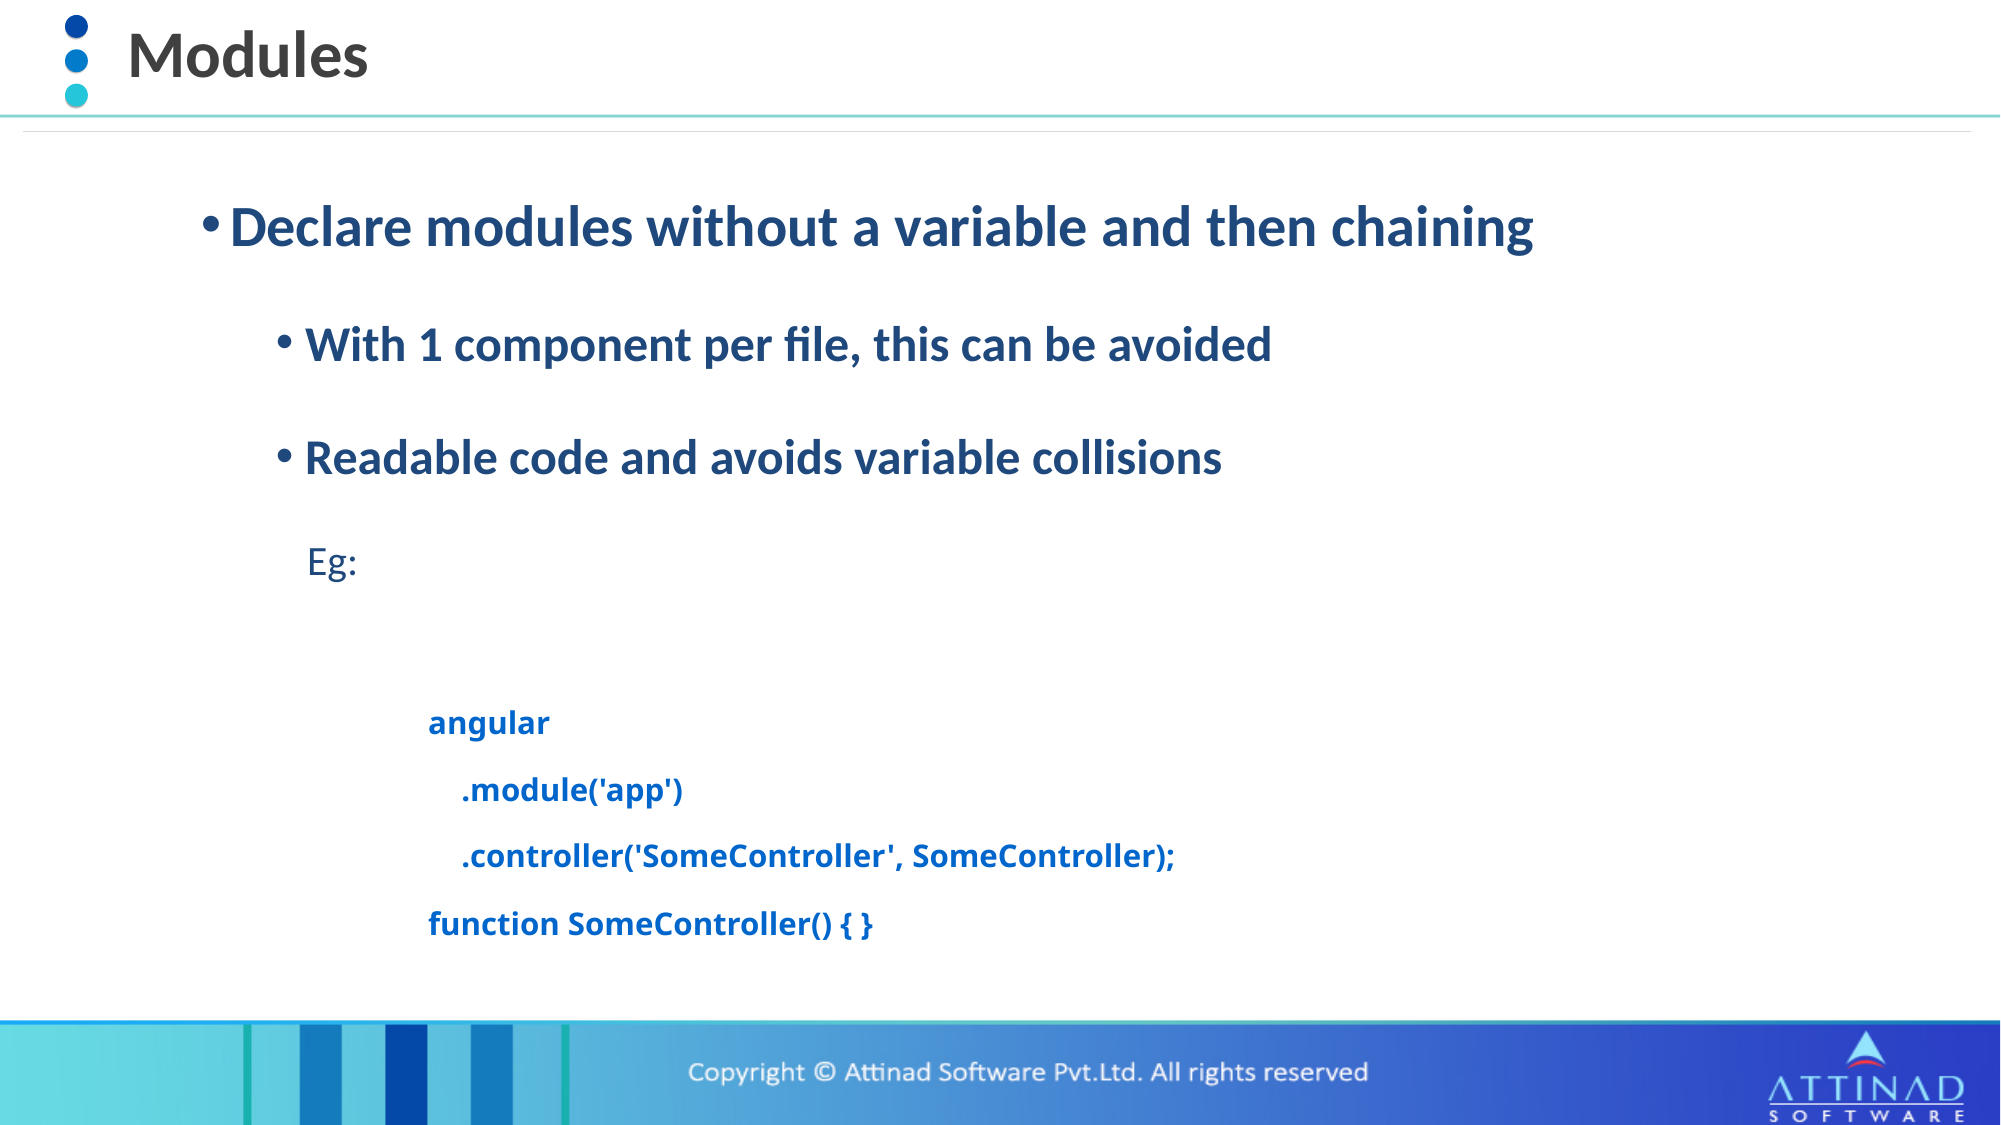

# Modules
Declare modules without a variable and then chaining
With 1 component per file, this can be avoided
Readable code and avoids variable collisions
Eg:
angular
 .module('app')
 .controller('SomeController', SomeController);
function SomeController() { }